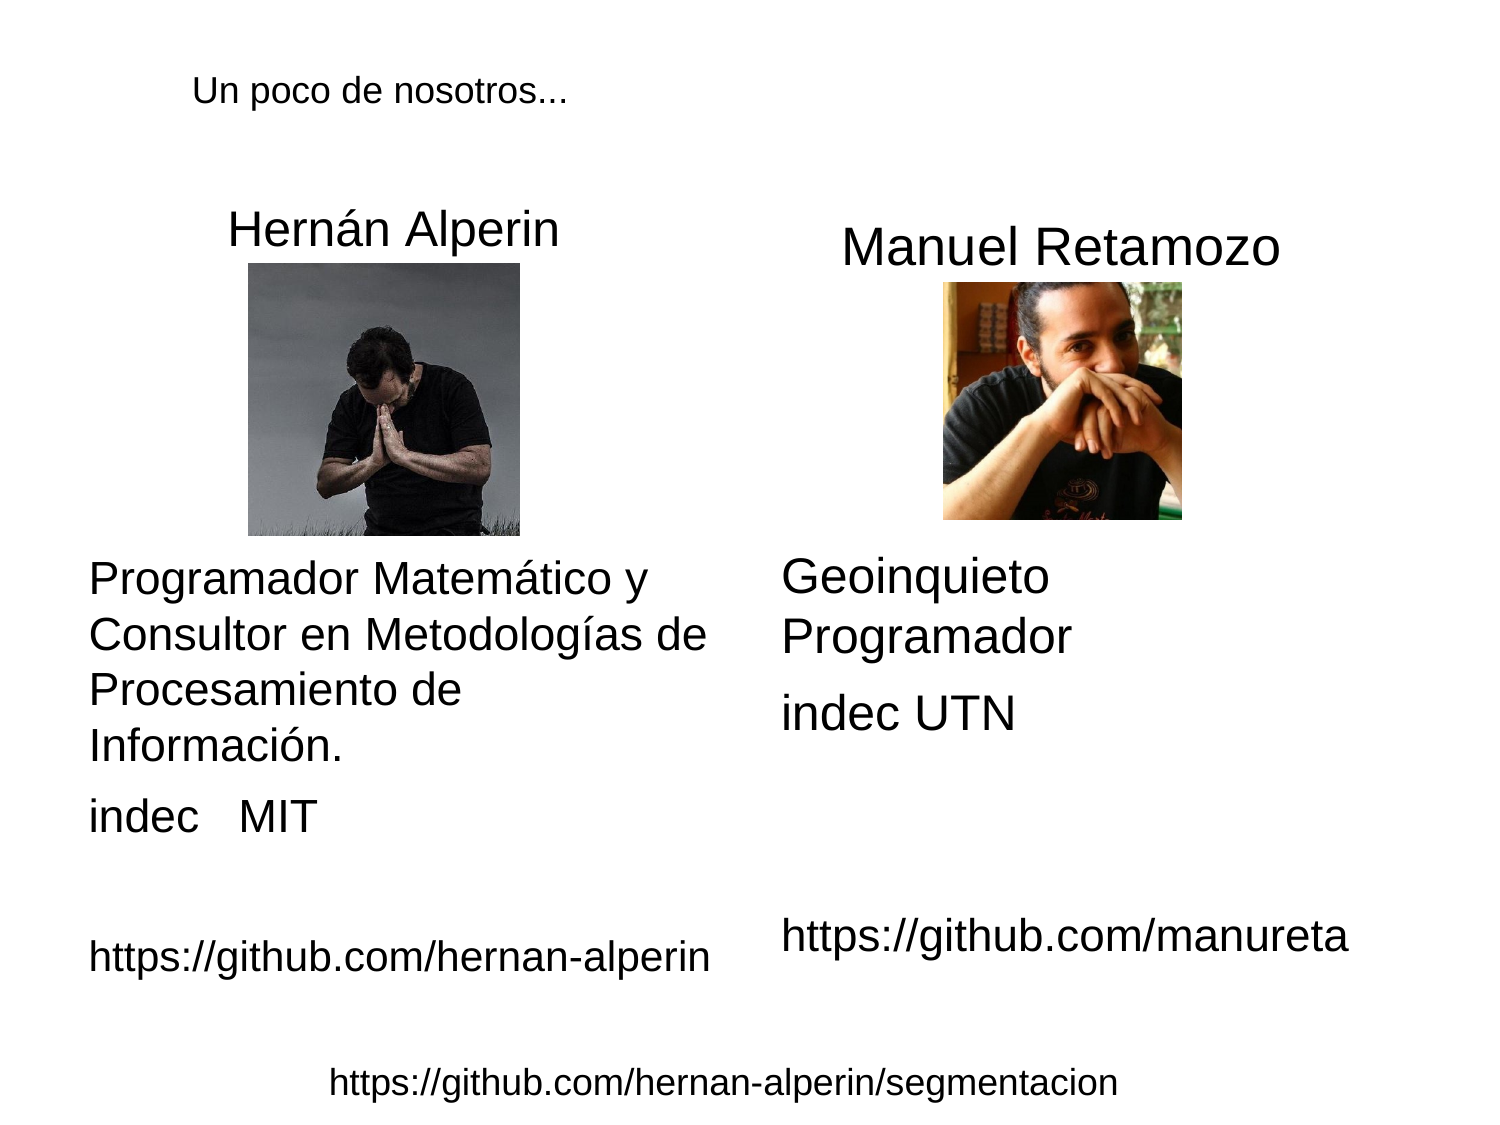

Un poco de nosotros...
Hernán Alperin
Manuel Retamozo
Geoinquieto
Programador
indec UTN
https://github.com/manureta
# Programador Matemático y Consultor en Metodologías de Procesamiento de Información.
indec MIT
https://github.com/hernan-alperin
https://github.com/hernan-alperin/segmentacion
https://github.com/hernan-alperin/segmentacion